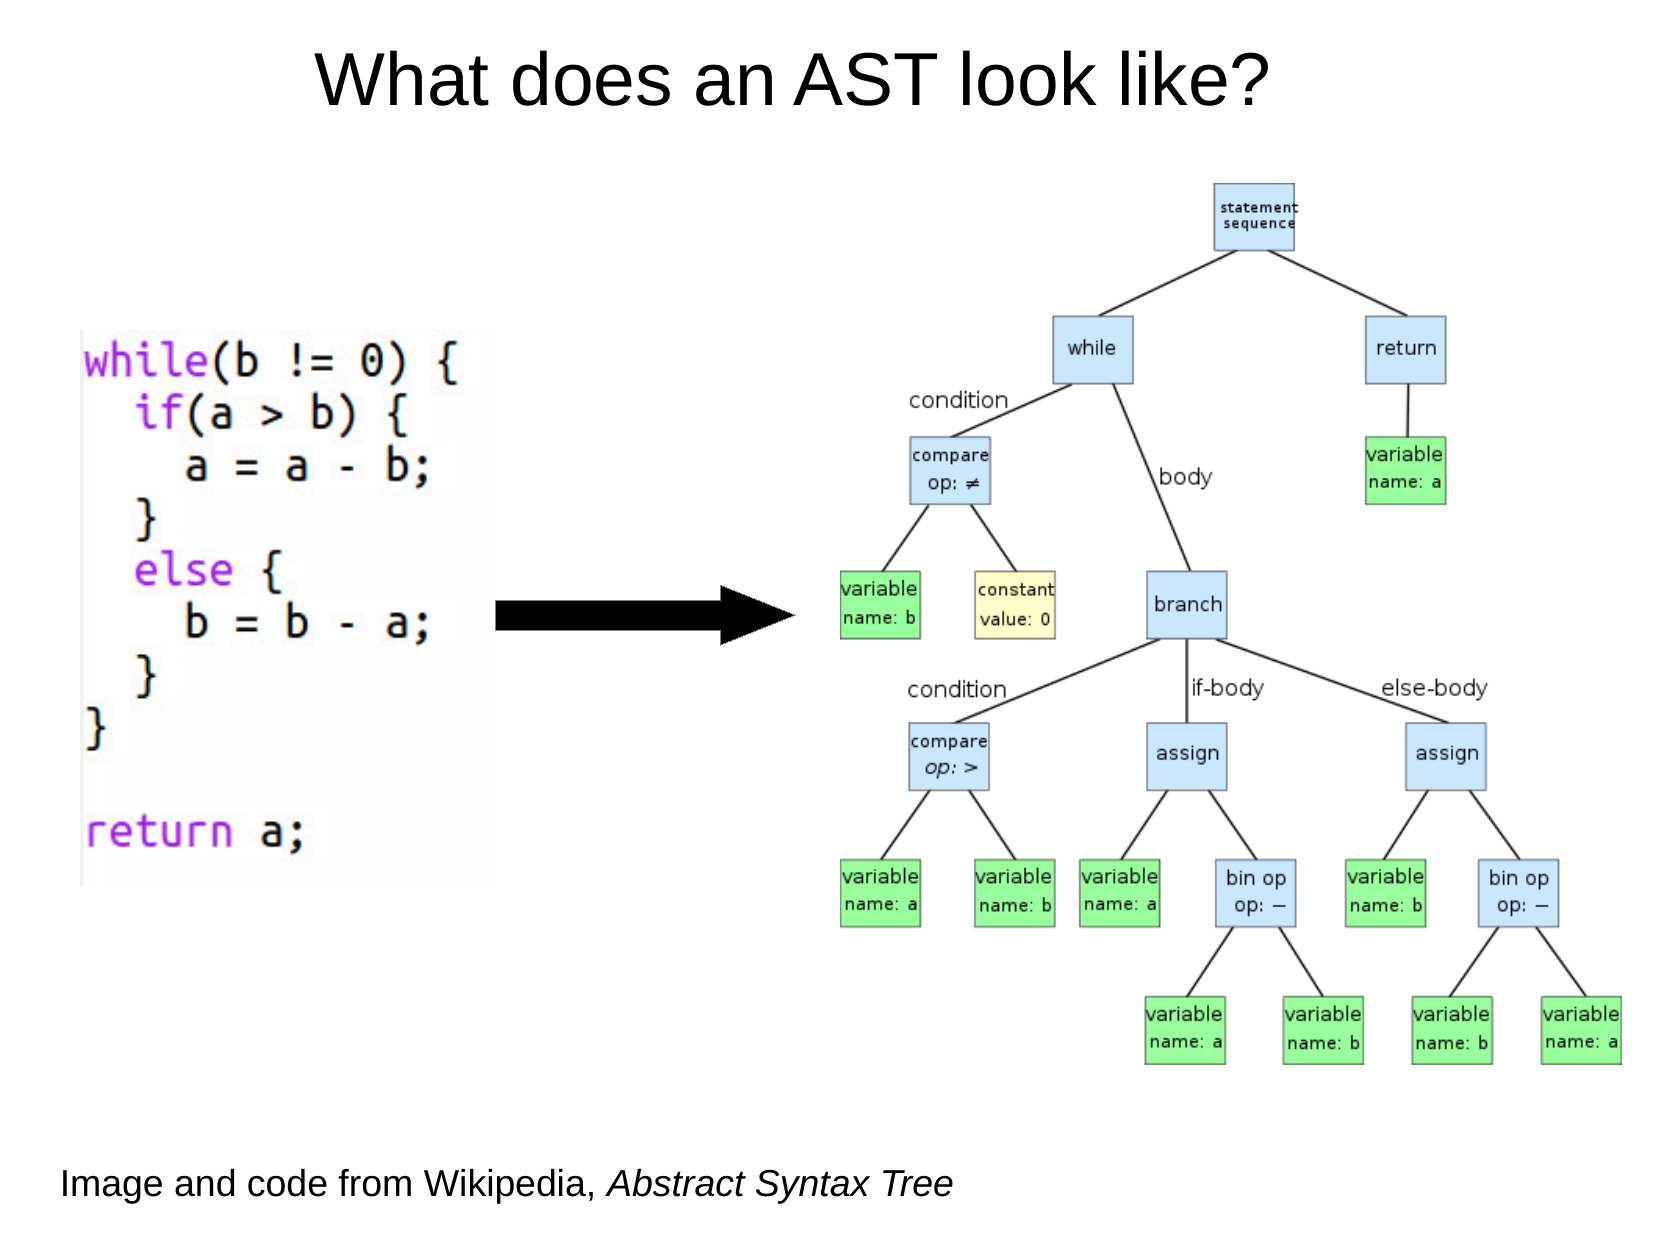

What does an AST look like?
Image and code from Wikipedia, Abstract Syntax Tree